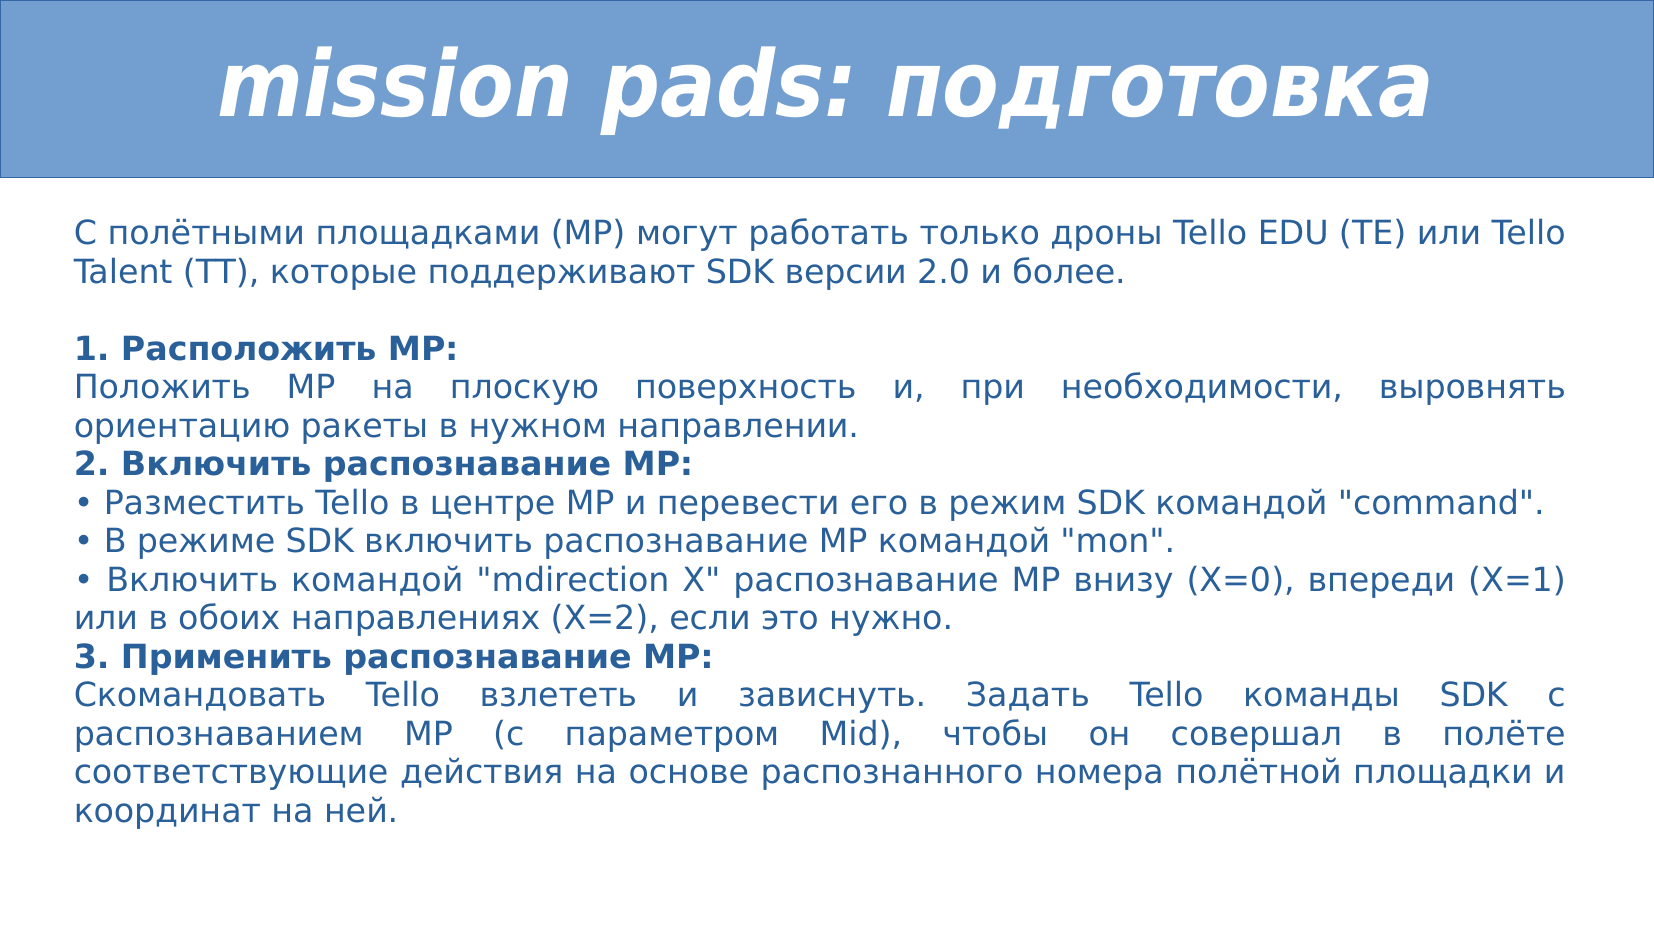

mission pads: подготовка
С полётными площадками (MP) могут работать только дроны Tello EDU (TE) или Tello Talent (TT), которые поддерживают SDK версии 2.0 и более.
1. Расположить MP:
Положить MP на плоскую поверхность и, при необходимости, выровнять ориентацию ракеты в нужном направлении.
2. Включить распознавание MP:
• Разместить Tello в центре MP и перевести его в режим SDK командой "command".
• В режиме SDK включить распознавание MP командой "mon".
• Включить командой "mdirection X" распознавание MP внизу (X=0), впереди (X=1) или в обоих направлениях (X=2), если это нужно.
3. Применить распознавание MP:
Скомандовать Tello взлететь и зависнуть. Задать Tello команды SDK c распознаванием MP (с параметром Mid), чтобы он совершал в полёте соответствующие действия на основе распознанного номера полётной площадки и координат на ней.